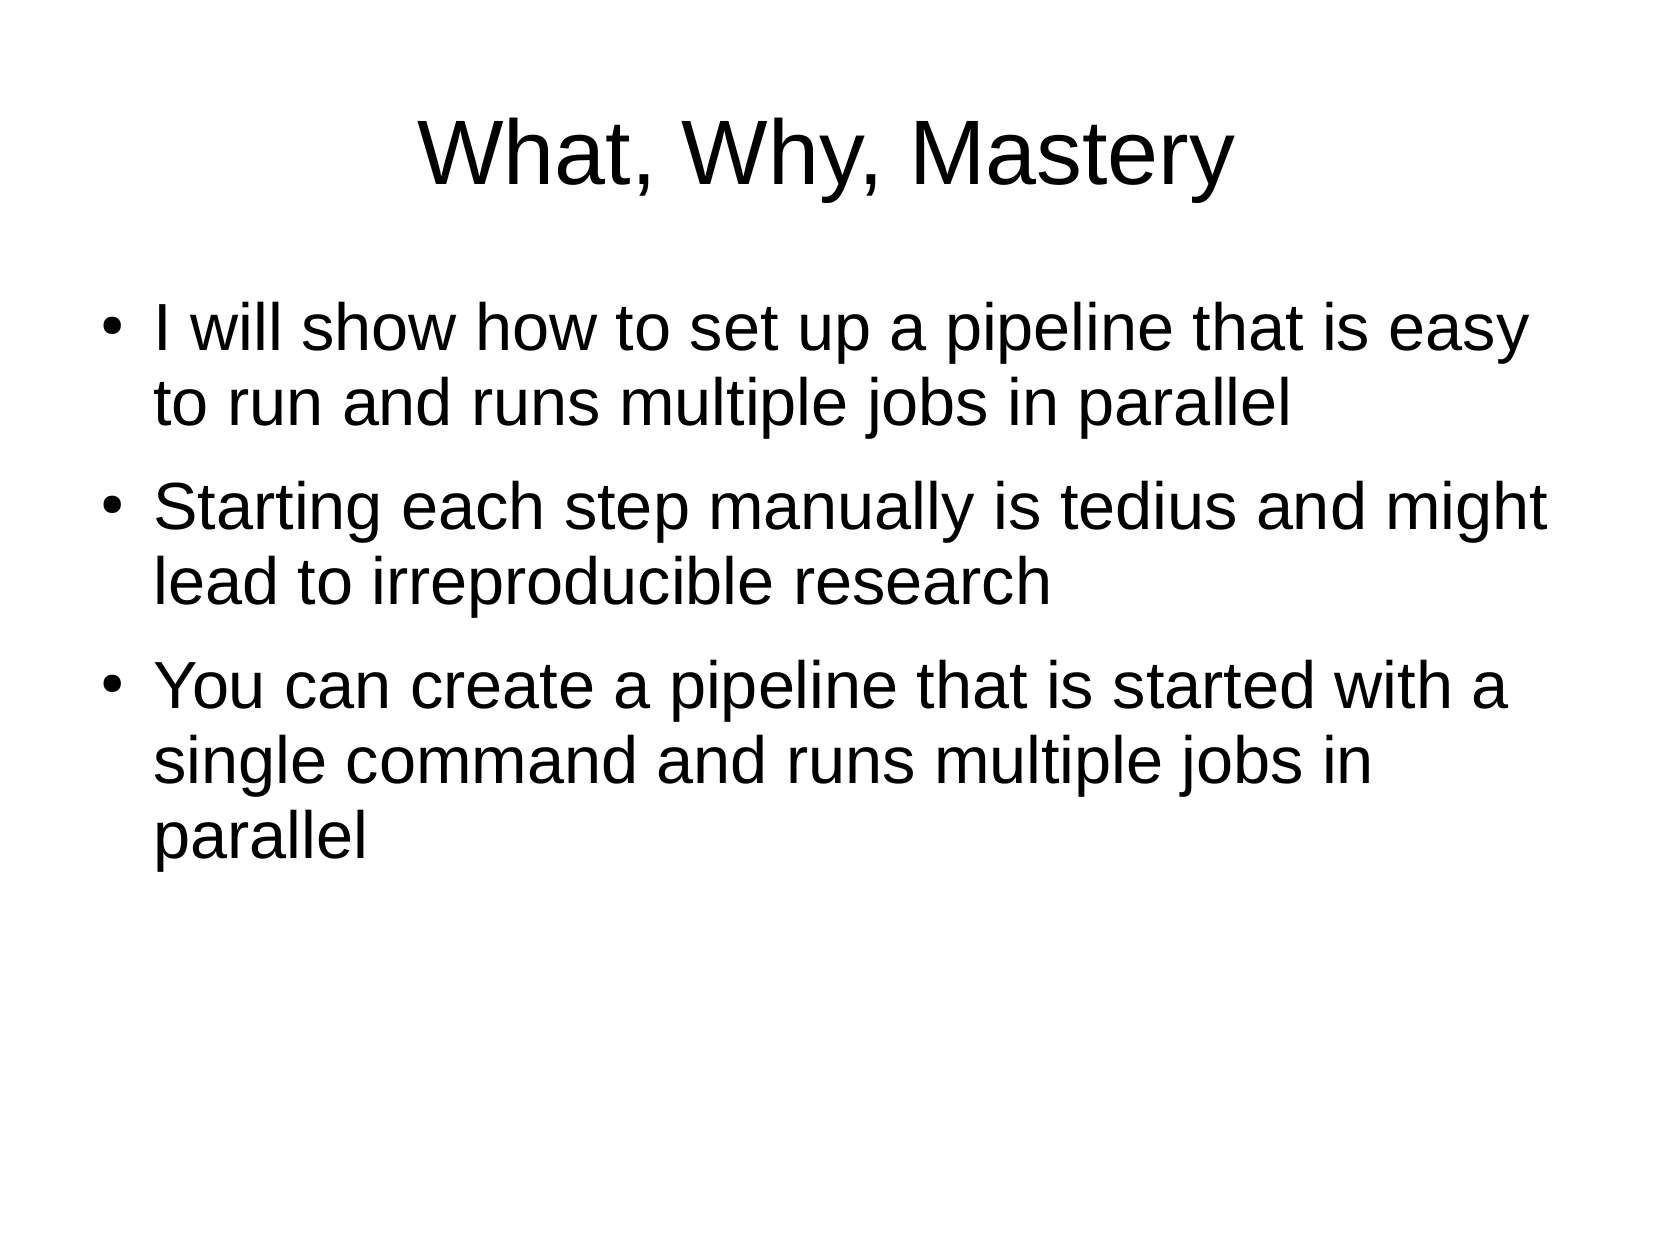

# What, Why, Mastery
I will show how to set up a pipeline that is easy to run and runs multiple jobs in parallel
Starting each step manually is tedius and might lead to irreproducible research
You can create a pipeline that is started with a single command and runs multiple jobs in parallel